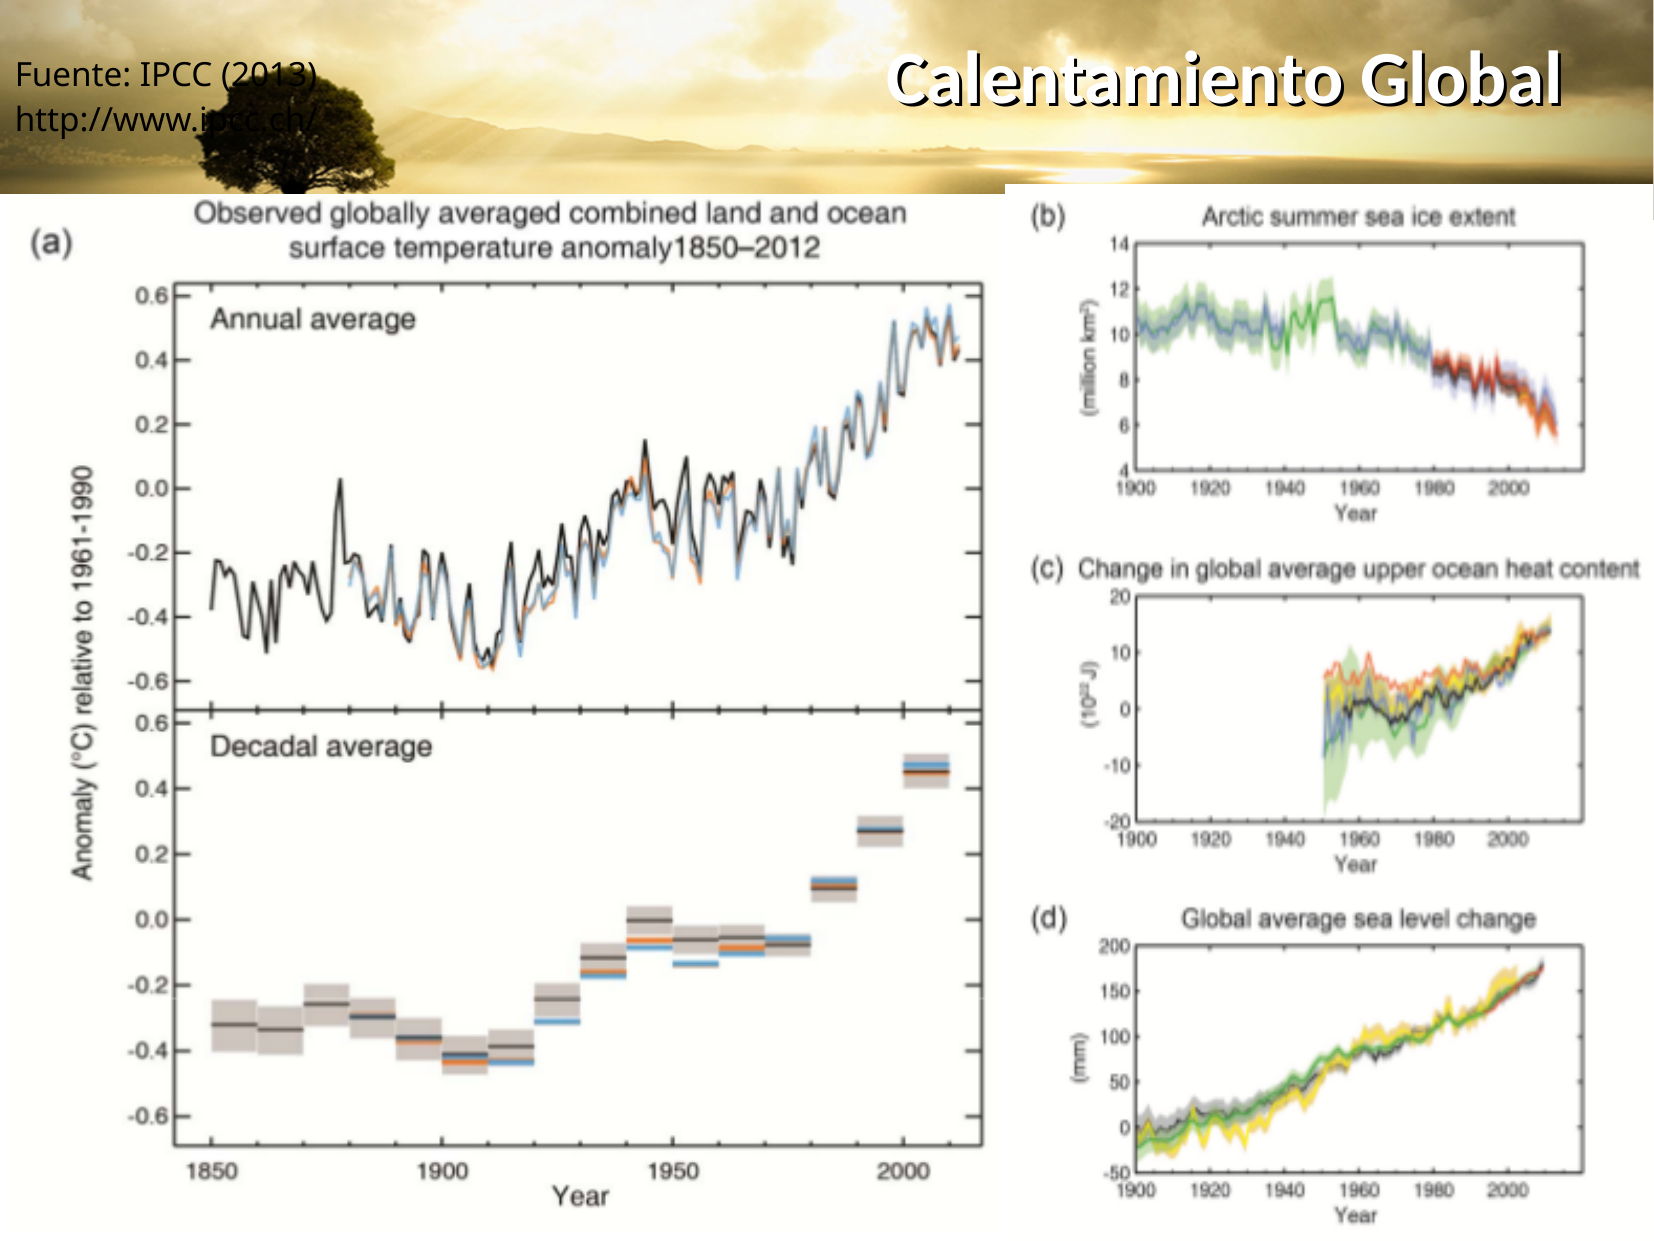

# Calentamiento Global
Fuente: IPCC (2013)
http://www.ipcc.ch/
Introducción a la Física (Asorey-Sarmiento)
62